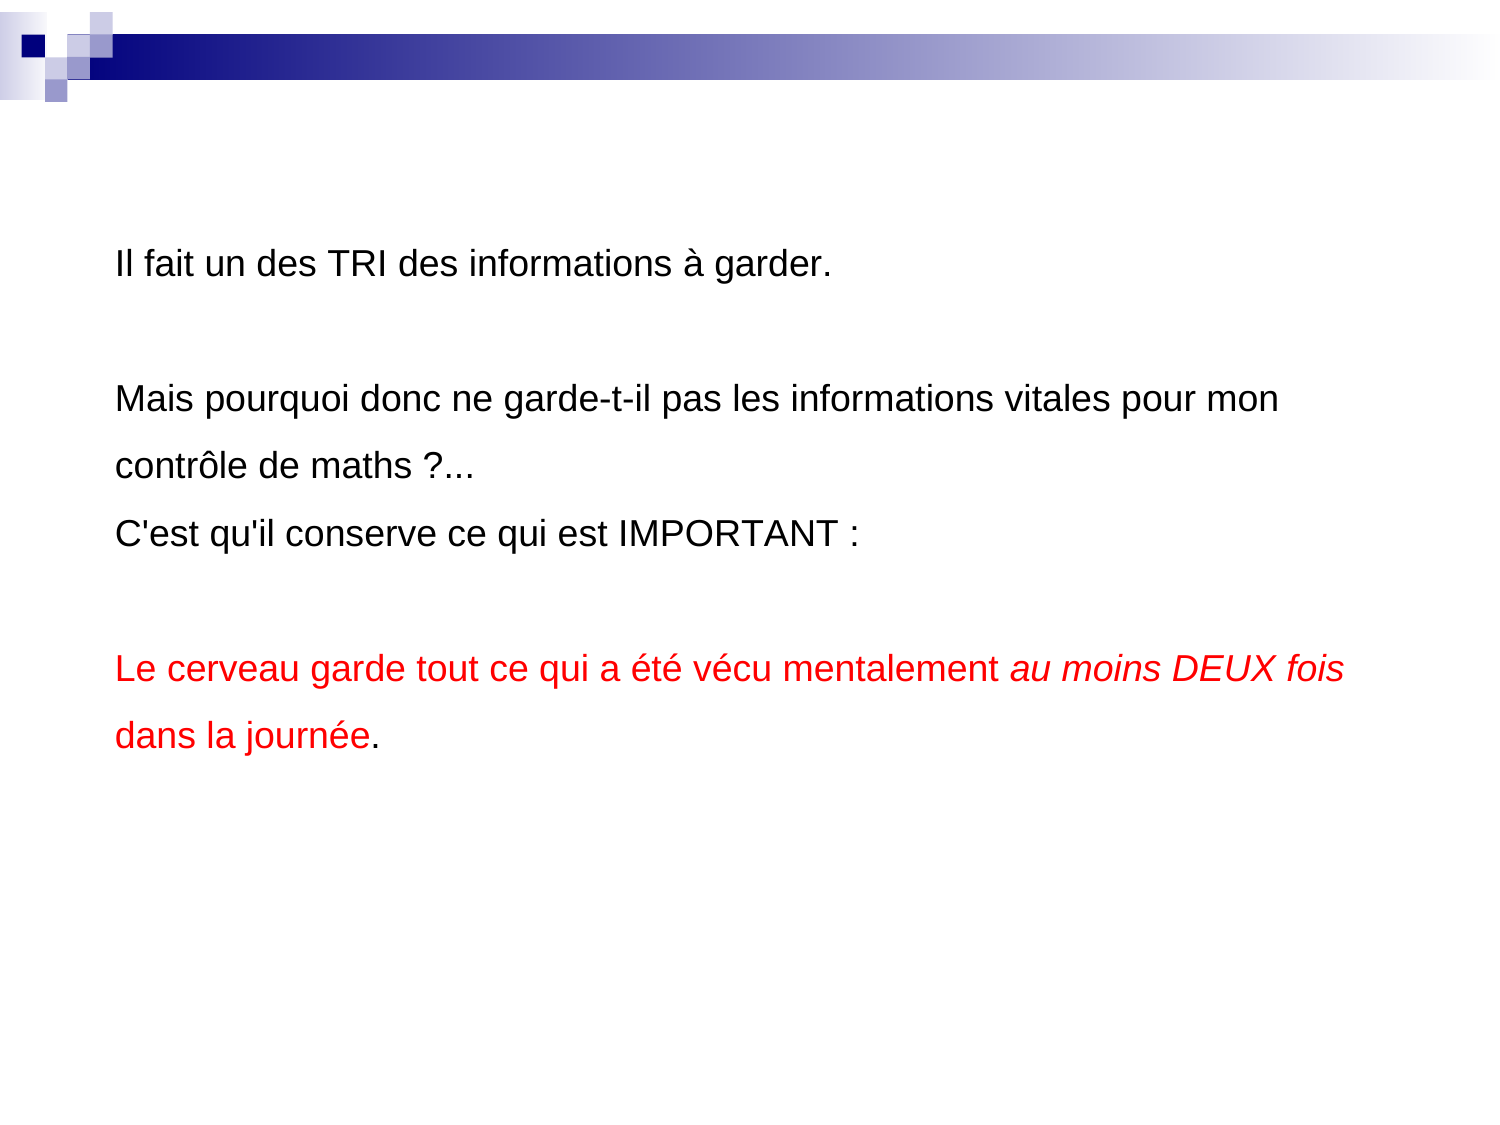

Il fait un des TRI des informations à garder.
Mais pourquoi donc ne garde-t-il pas les informations vitales pour mon contrôle de maths ?...
C'est qu'il conserve ce qui est IMPORTANT :
Le cerveau garde tout ce qui a été vécu mentalement au moins DEUX fois dans la journée.